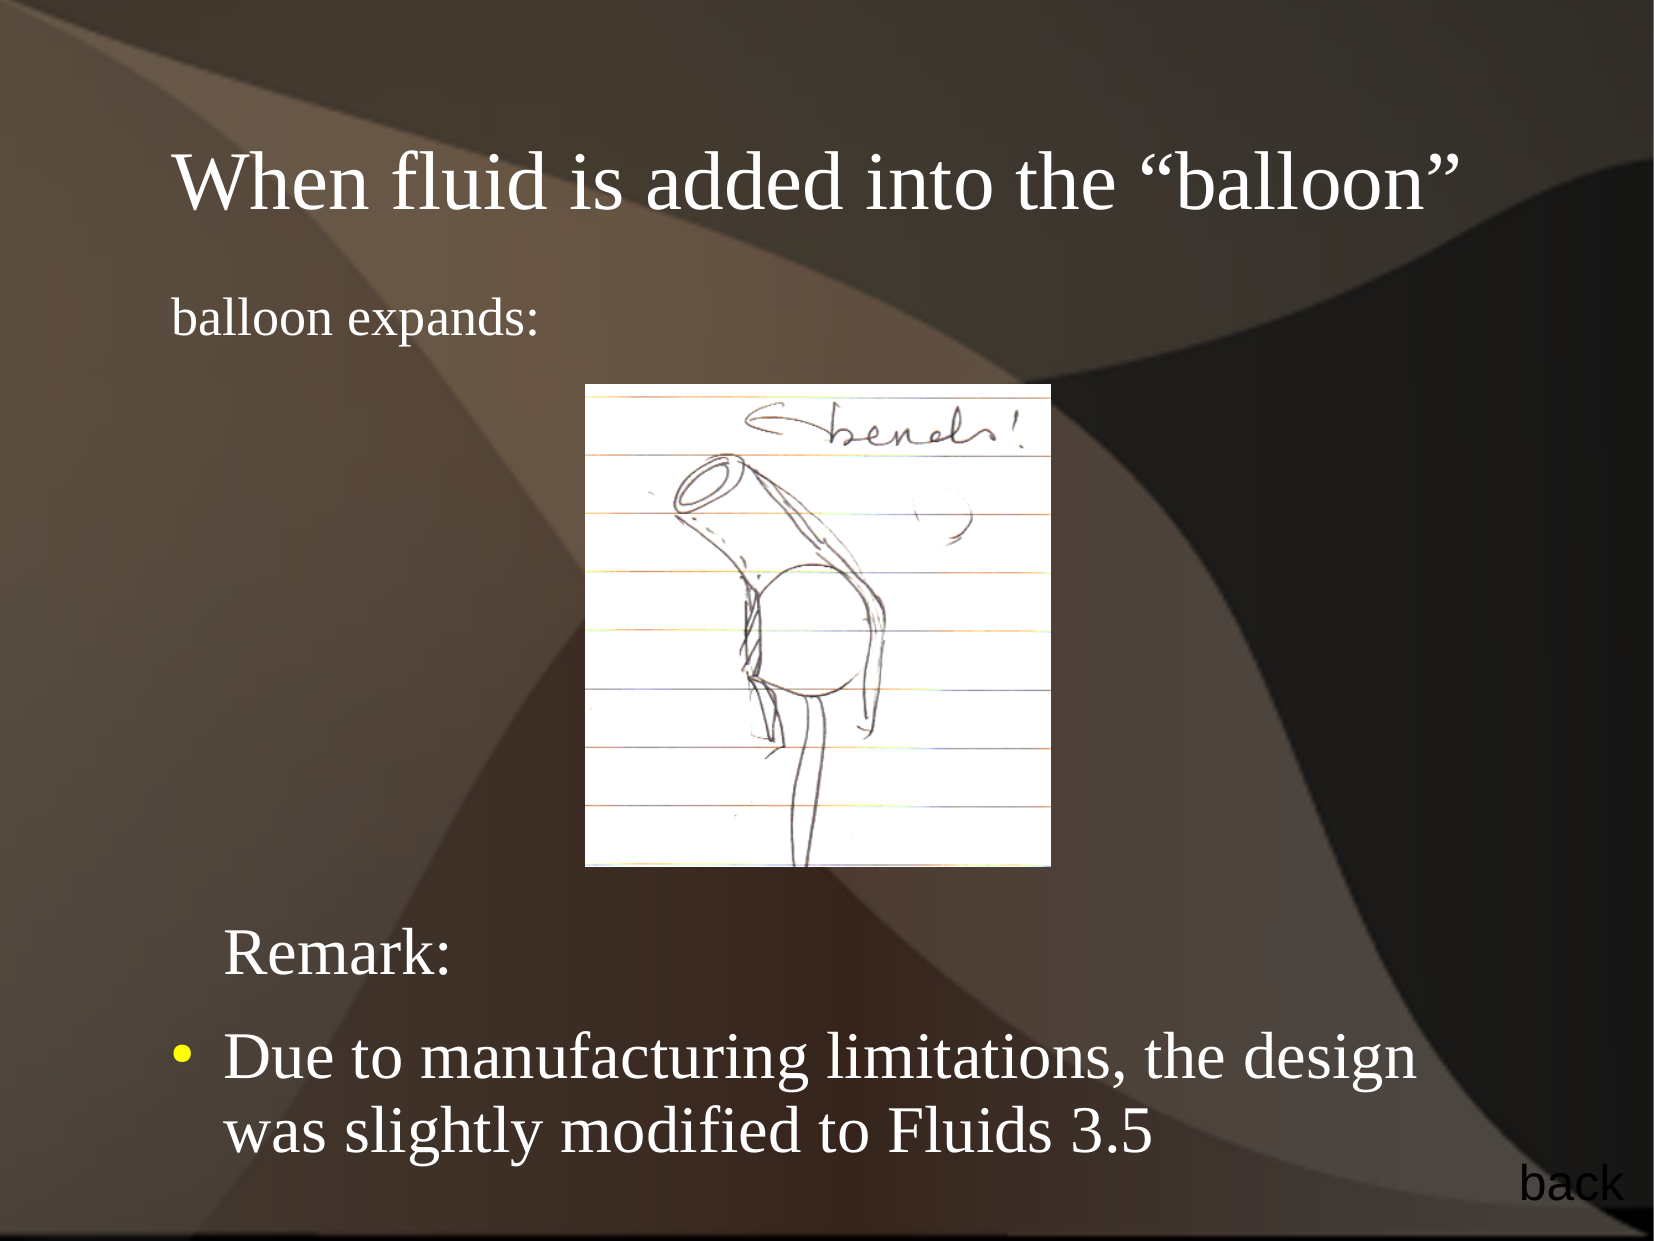

When fluid is added into the “balloon”
balloon expands:
# Remark:
Due to manufacturing limitations, the design was slightly modified to Fluids 3.5
back